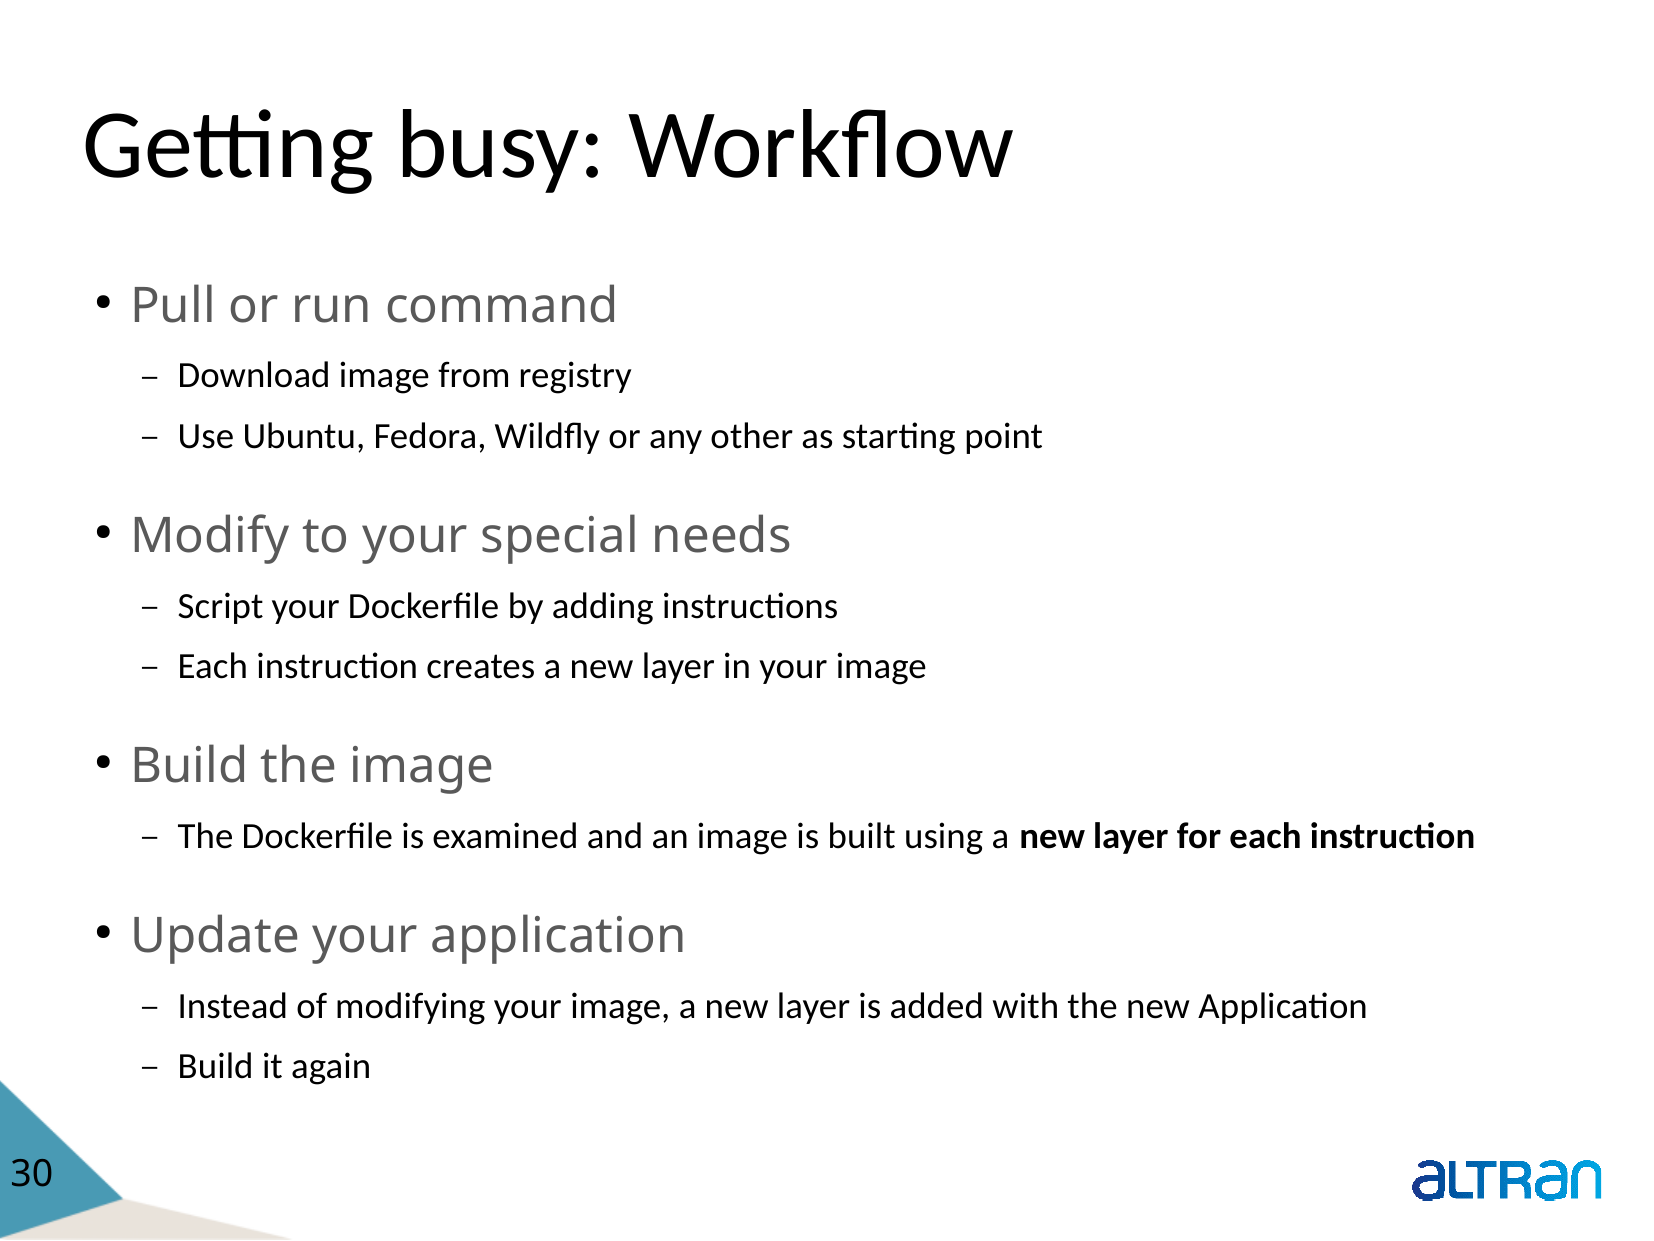

# Getting busy: Workflow
Pull or run command
Download image from registry
Use Ubuntu, Fedora, Wildfly or any other as starting point
Modify to your special needs
Script your Dockerfile by adding instructions
Each instruction creates a new layer in your image
Build the image
The Dockerfile is examined and an image is built using a new layer for each instruction
Update your application
Instead of modifying your image, a new layer is added with the new Application
Build it again
30